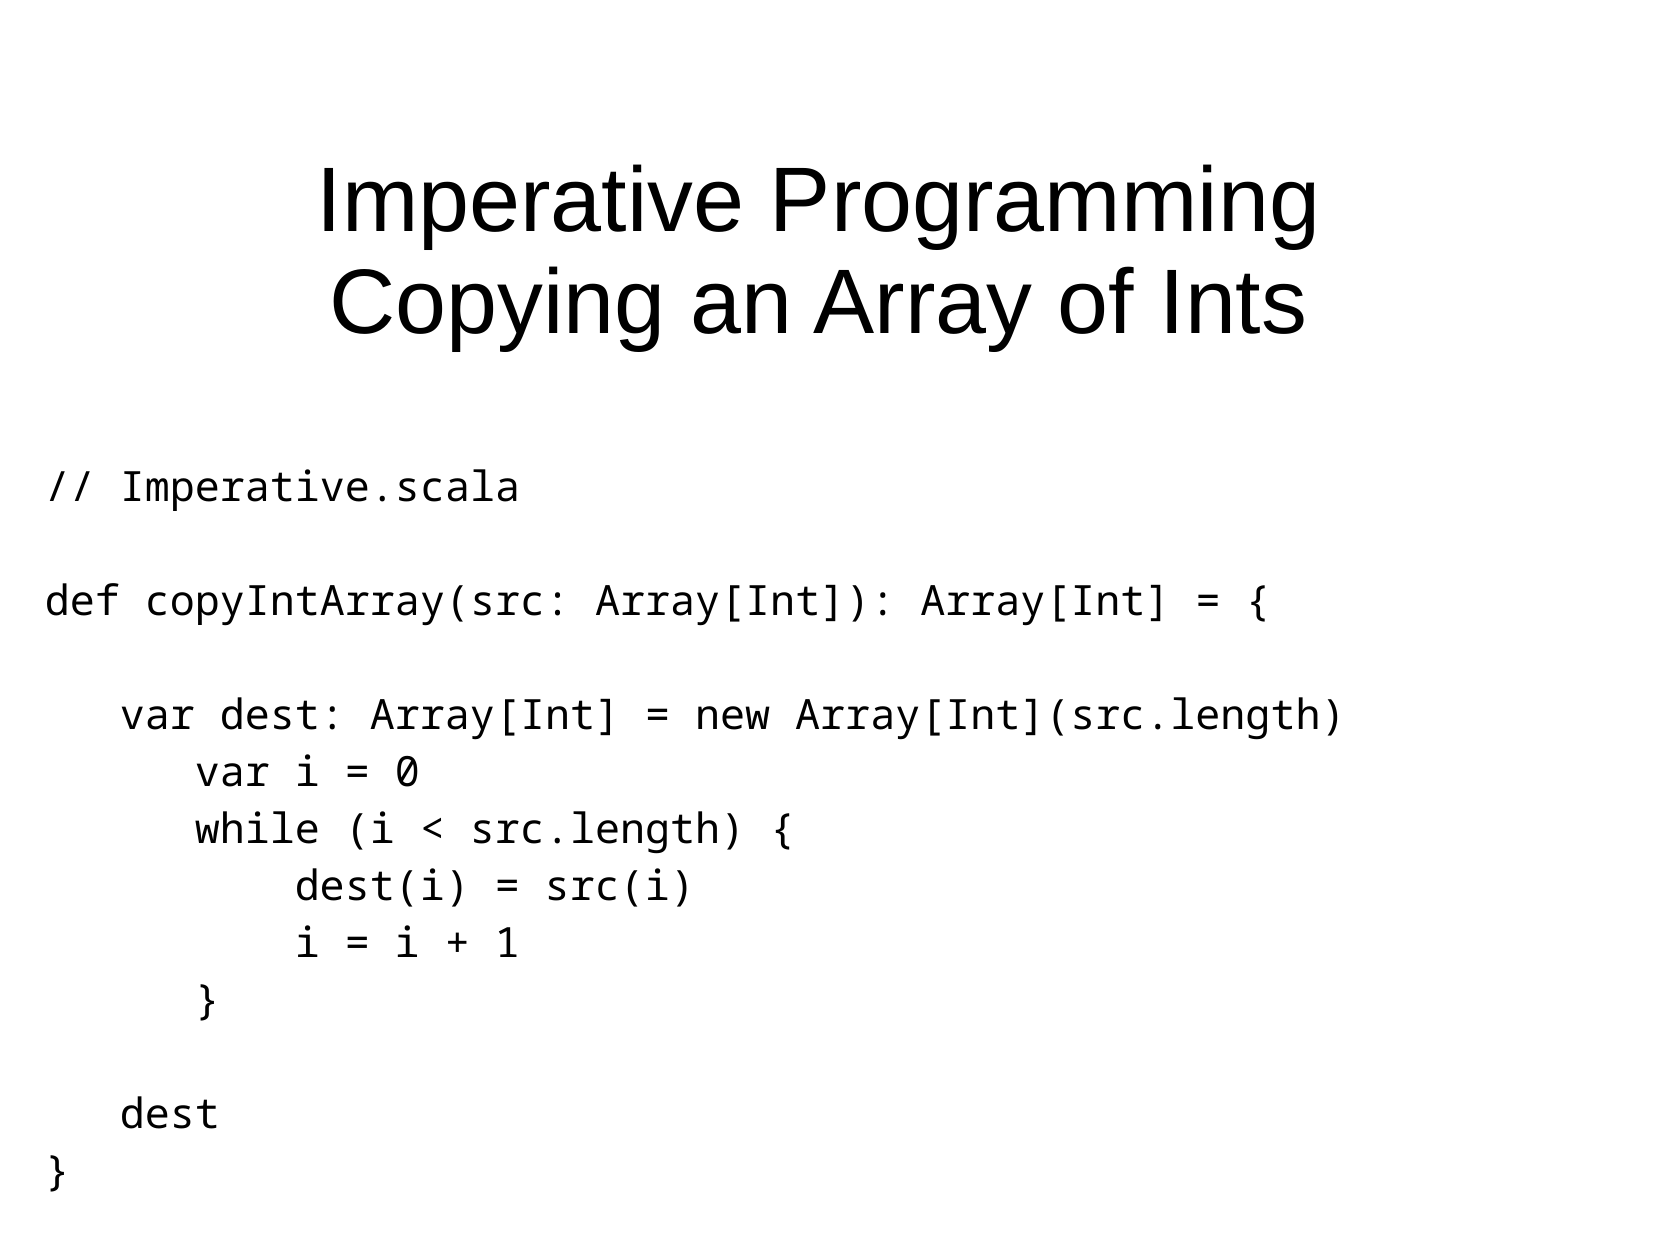

# Imperative Programming Copying an Array of Ints
// Imperative.scala
def copyIntArray(src: Array[Int]): Array[Int] = {
	var dest: Array[Int] = new Array[Int](src.length)
 var i = 0
 while (i < src.length) {
 dest(i) = src(i)
 i = i + 1
 }
 dest
}